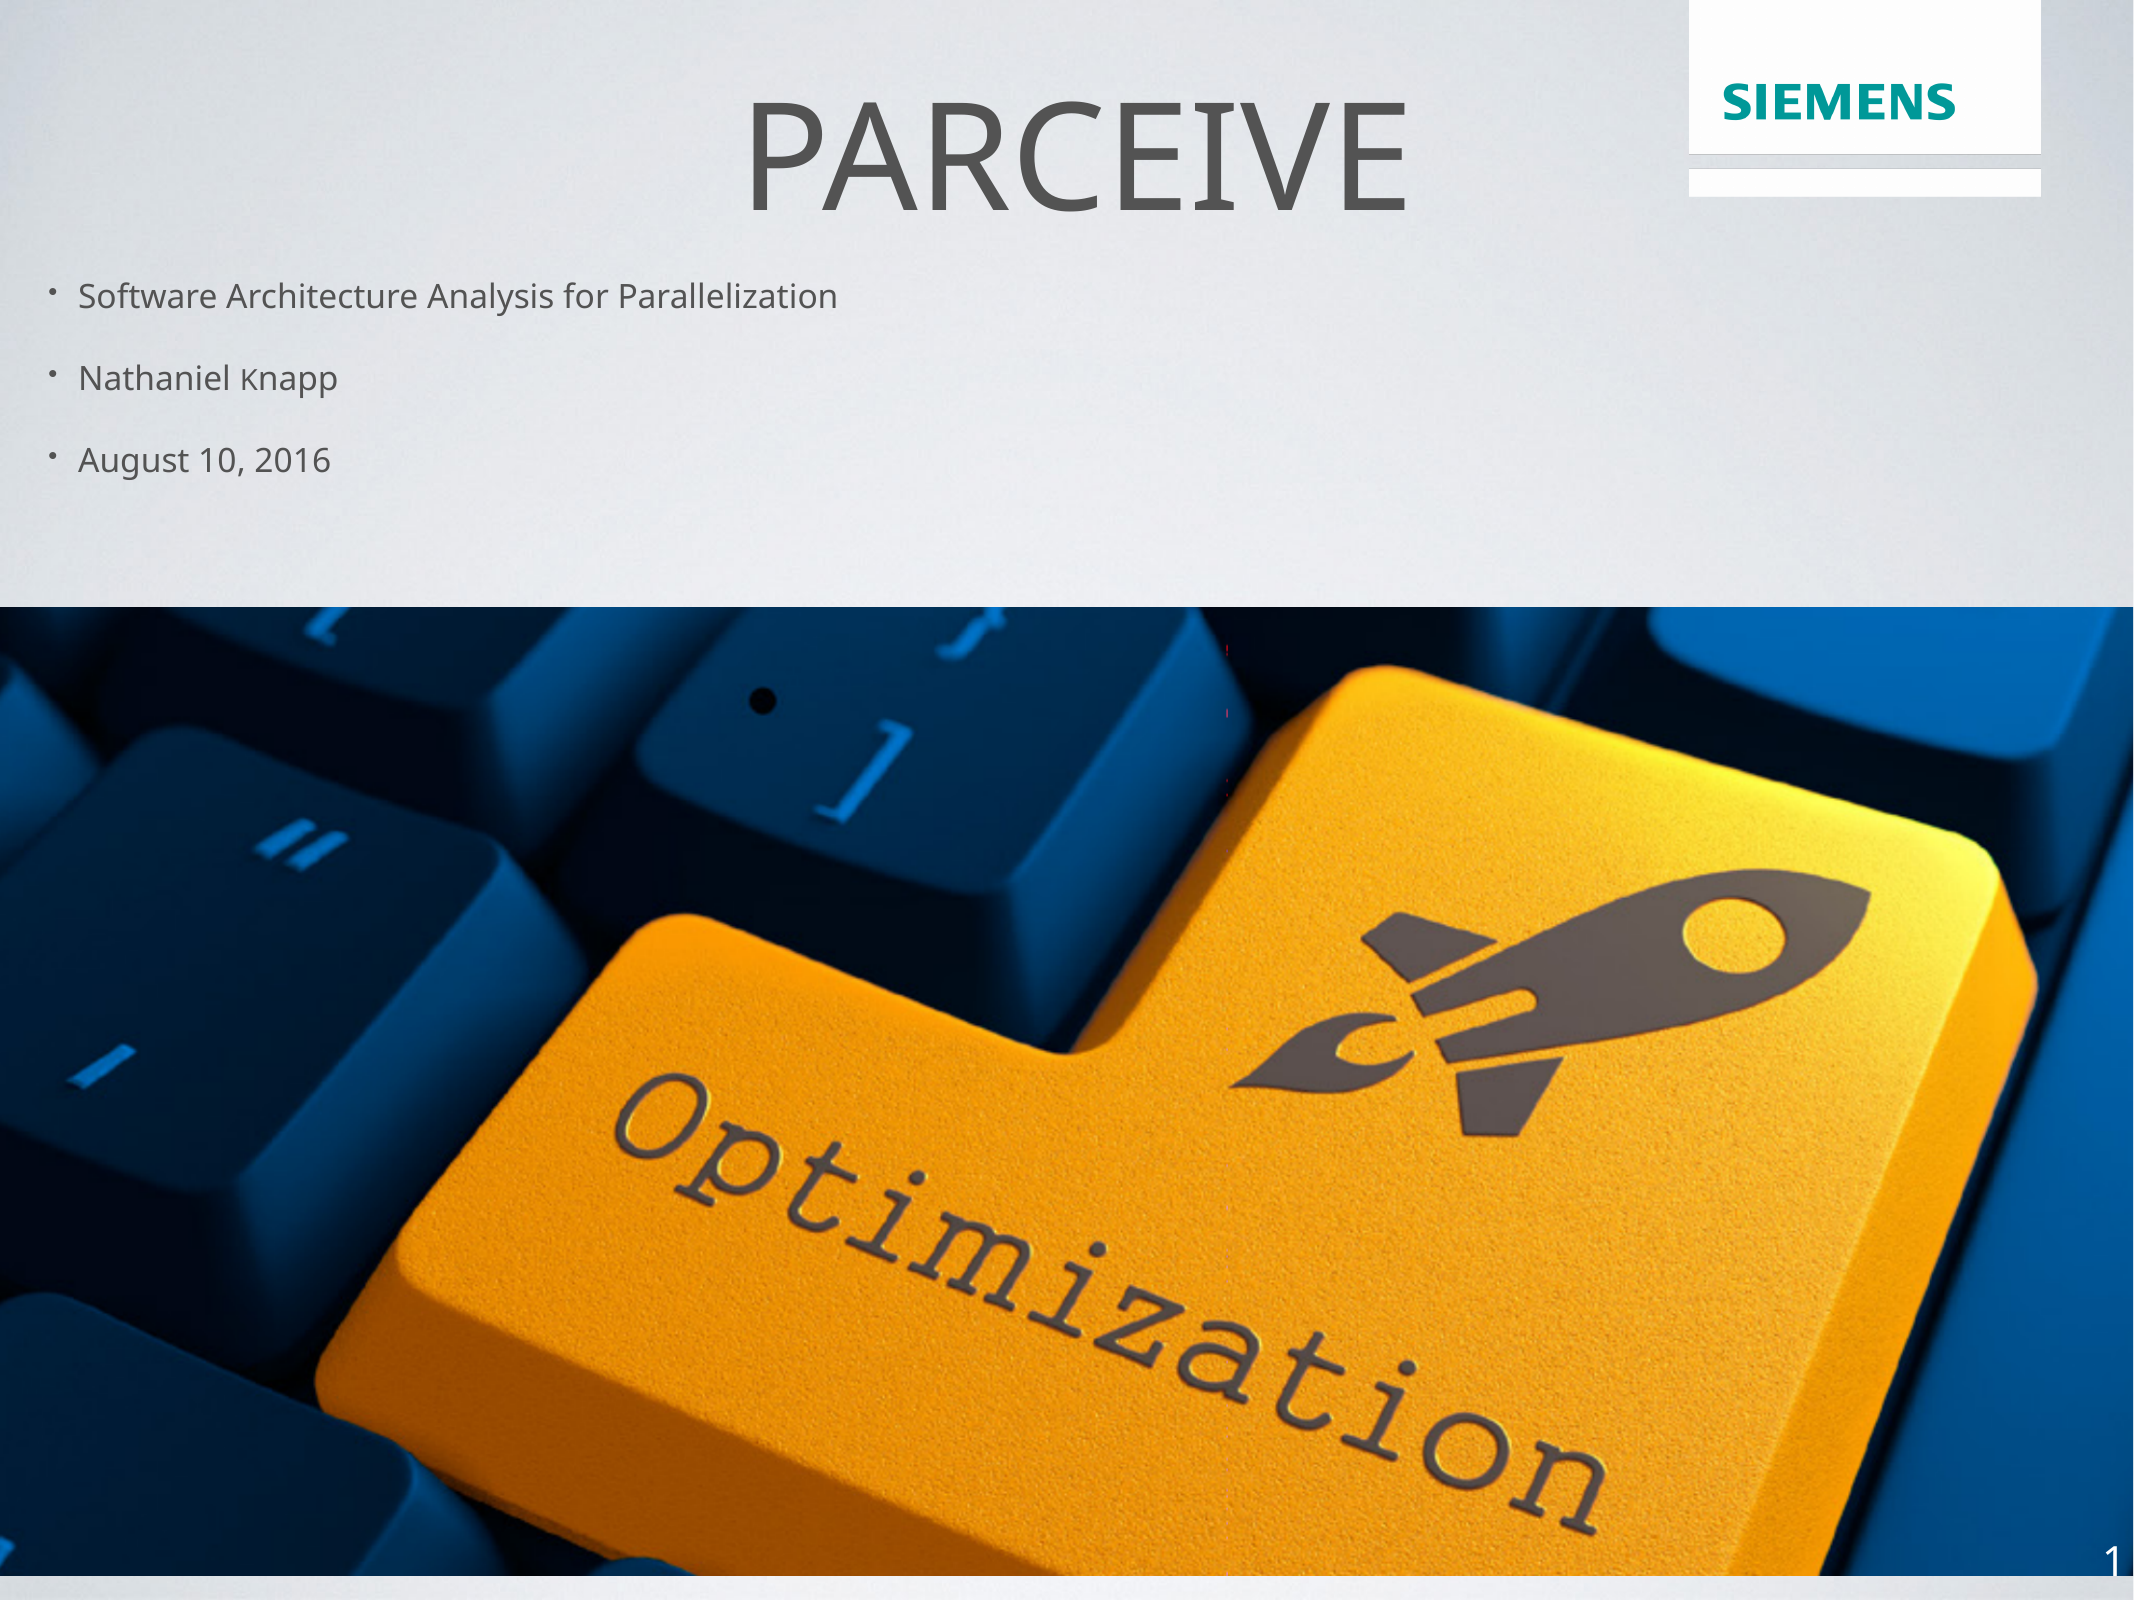

# Parceive
Software Architecture Analysis for Parallelization
Nathaniel Knapp
August 10, 2016